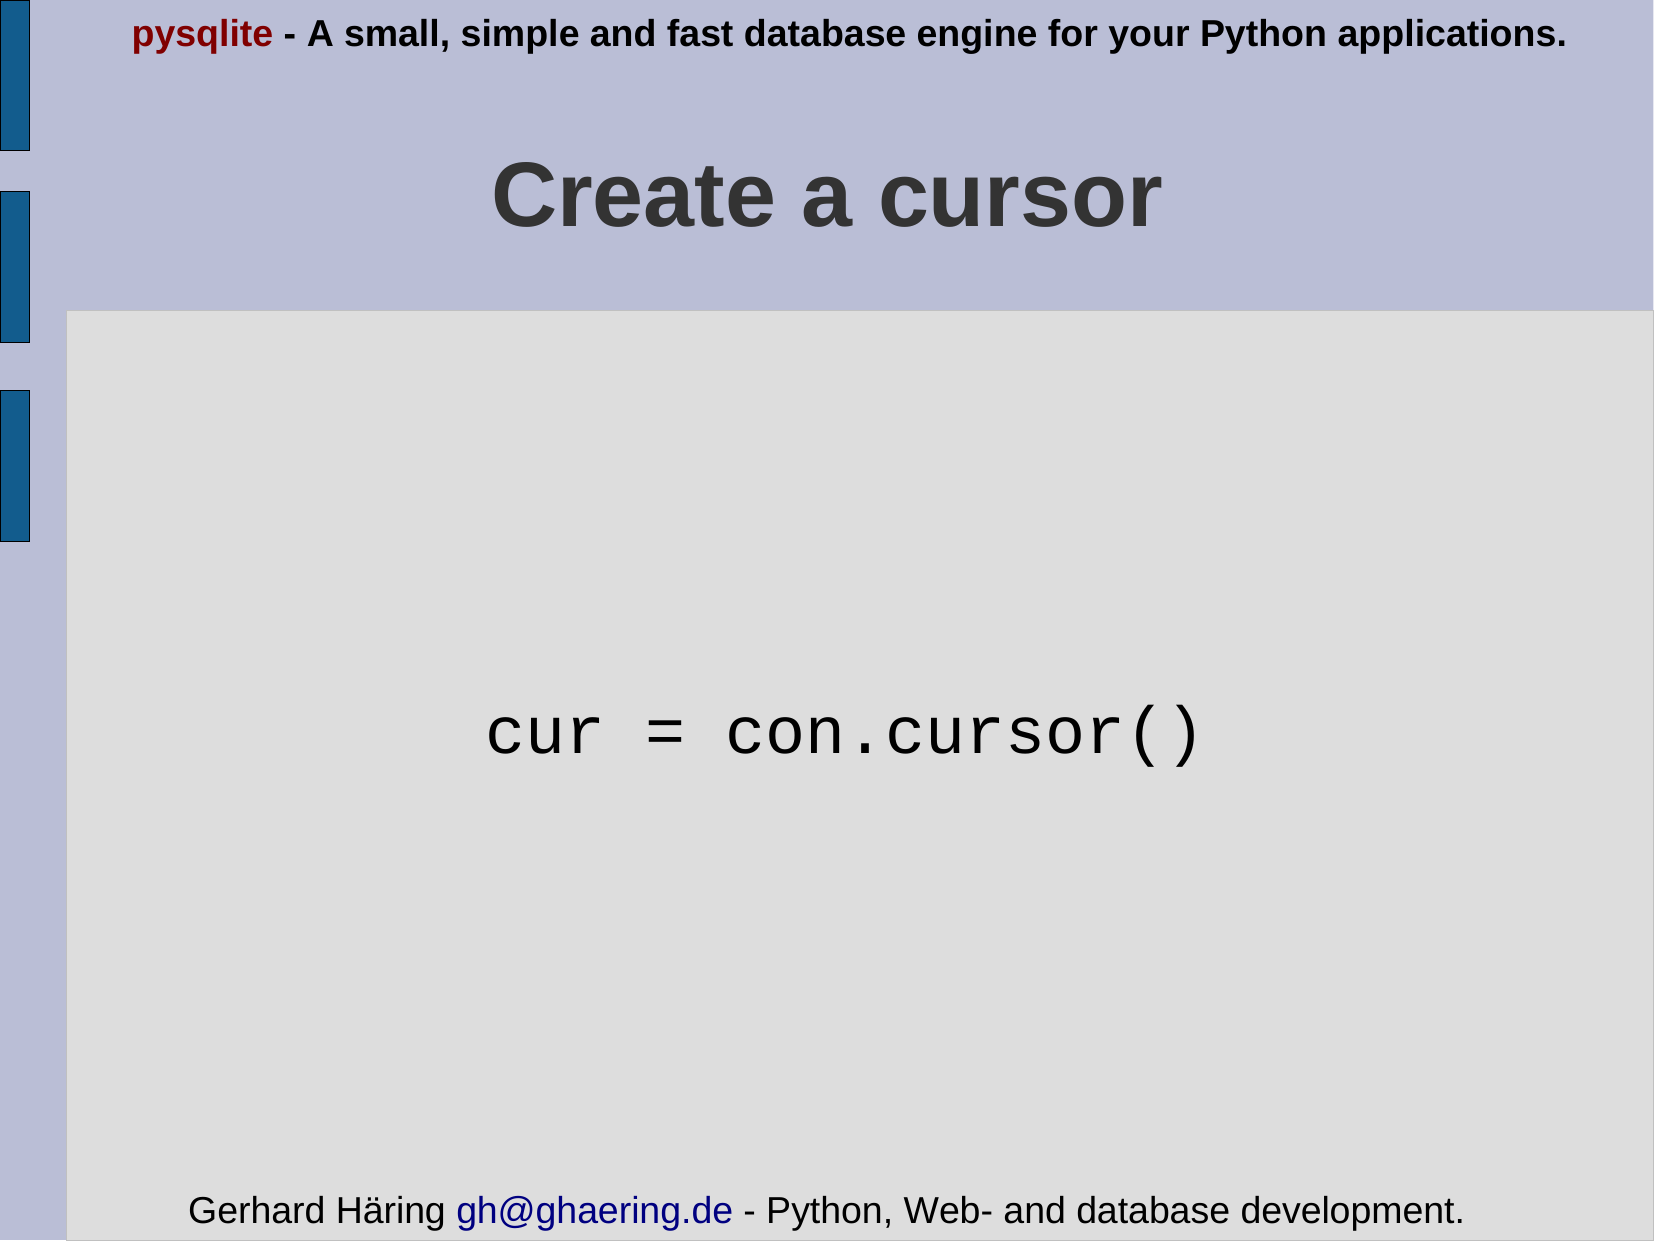

# Create a cursor
cur = con.cursor()